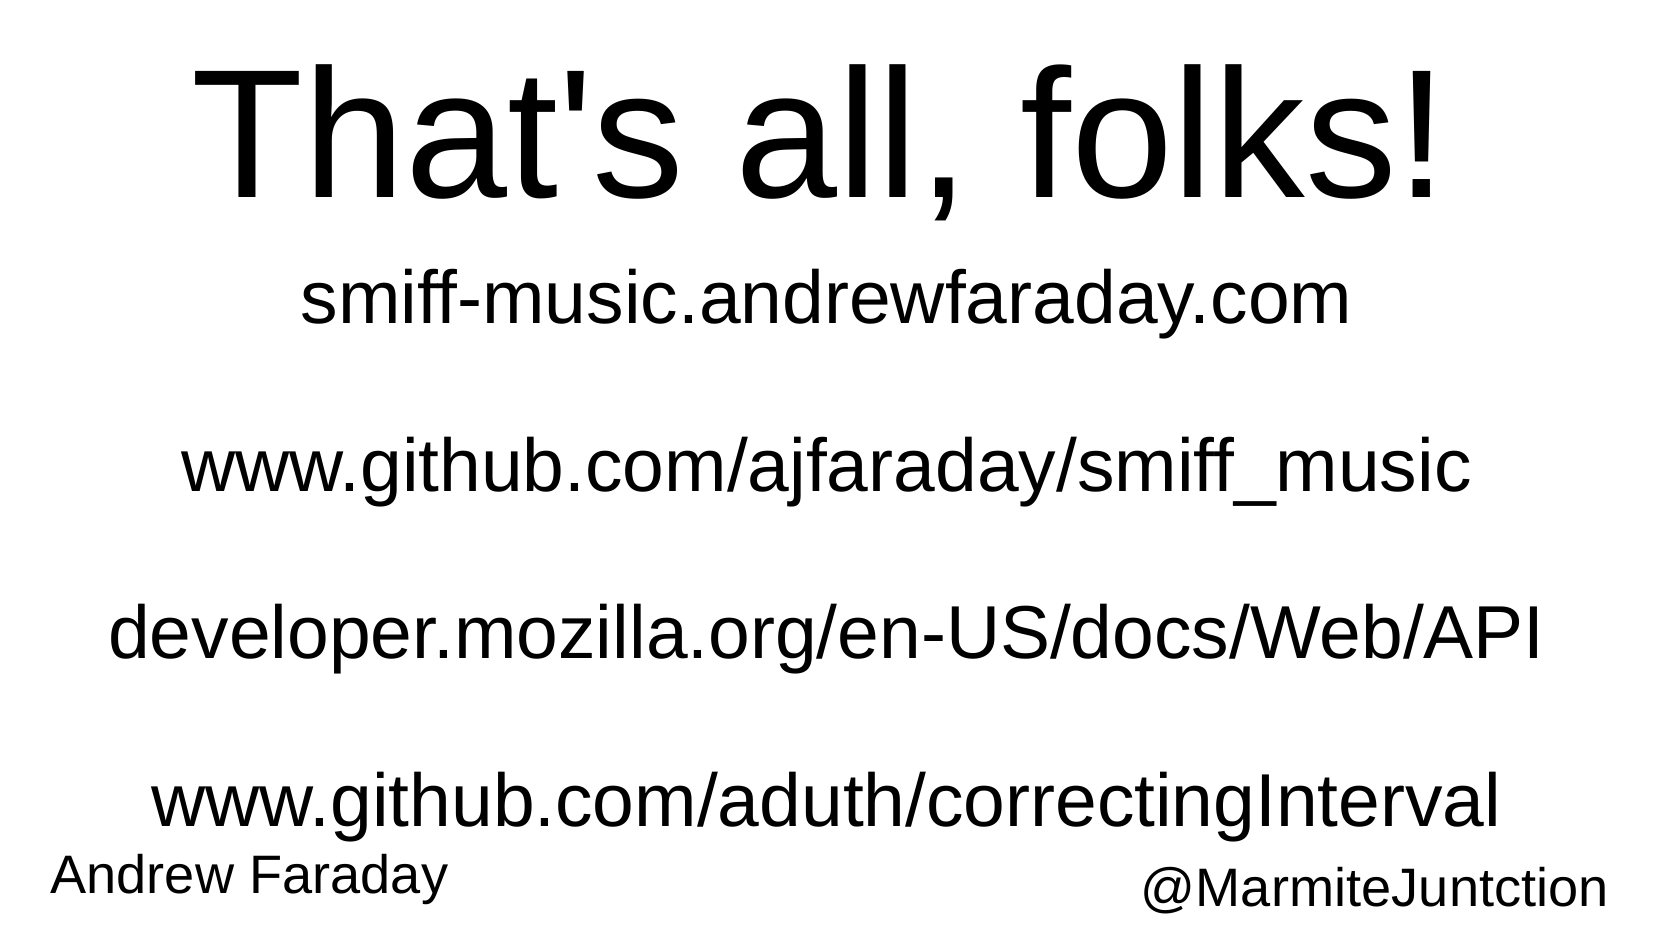

That's all, folks!
smiff-music.andrewfaraday.com
www.github.com/ajfaraday/smiff_music
developer.mozilla.org/en-US/docs/Web/API
www.github.com/aduth/correctingInterval
Andrew Faraday
@MarmiteJuntction